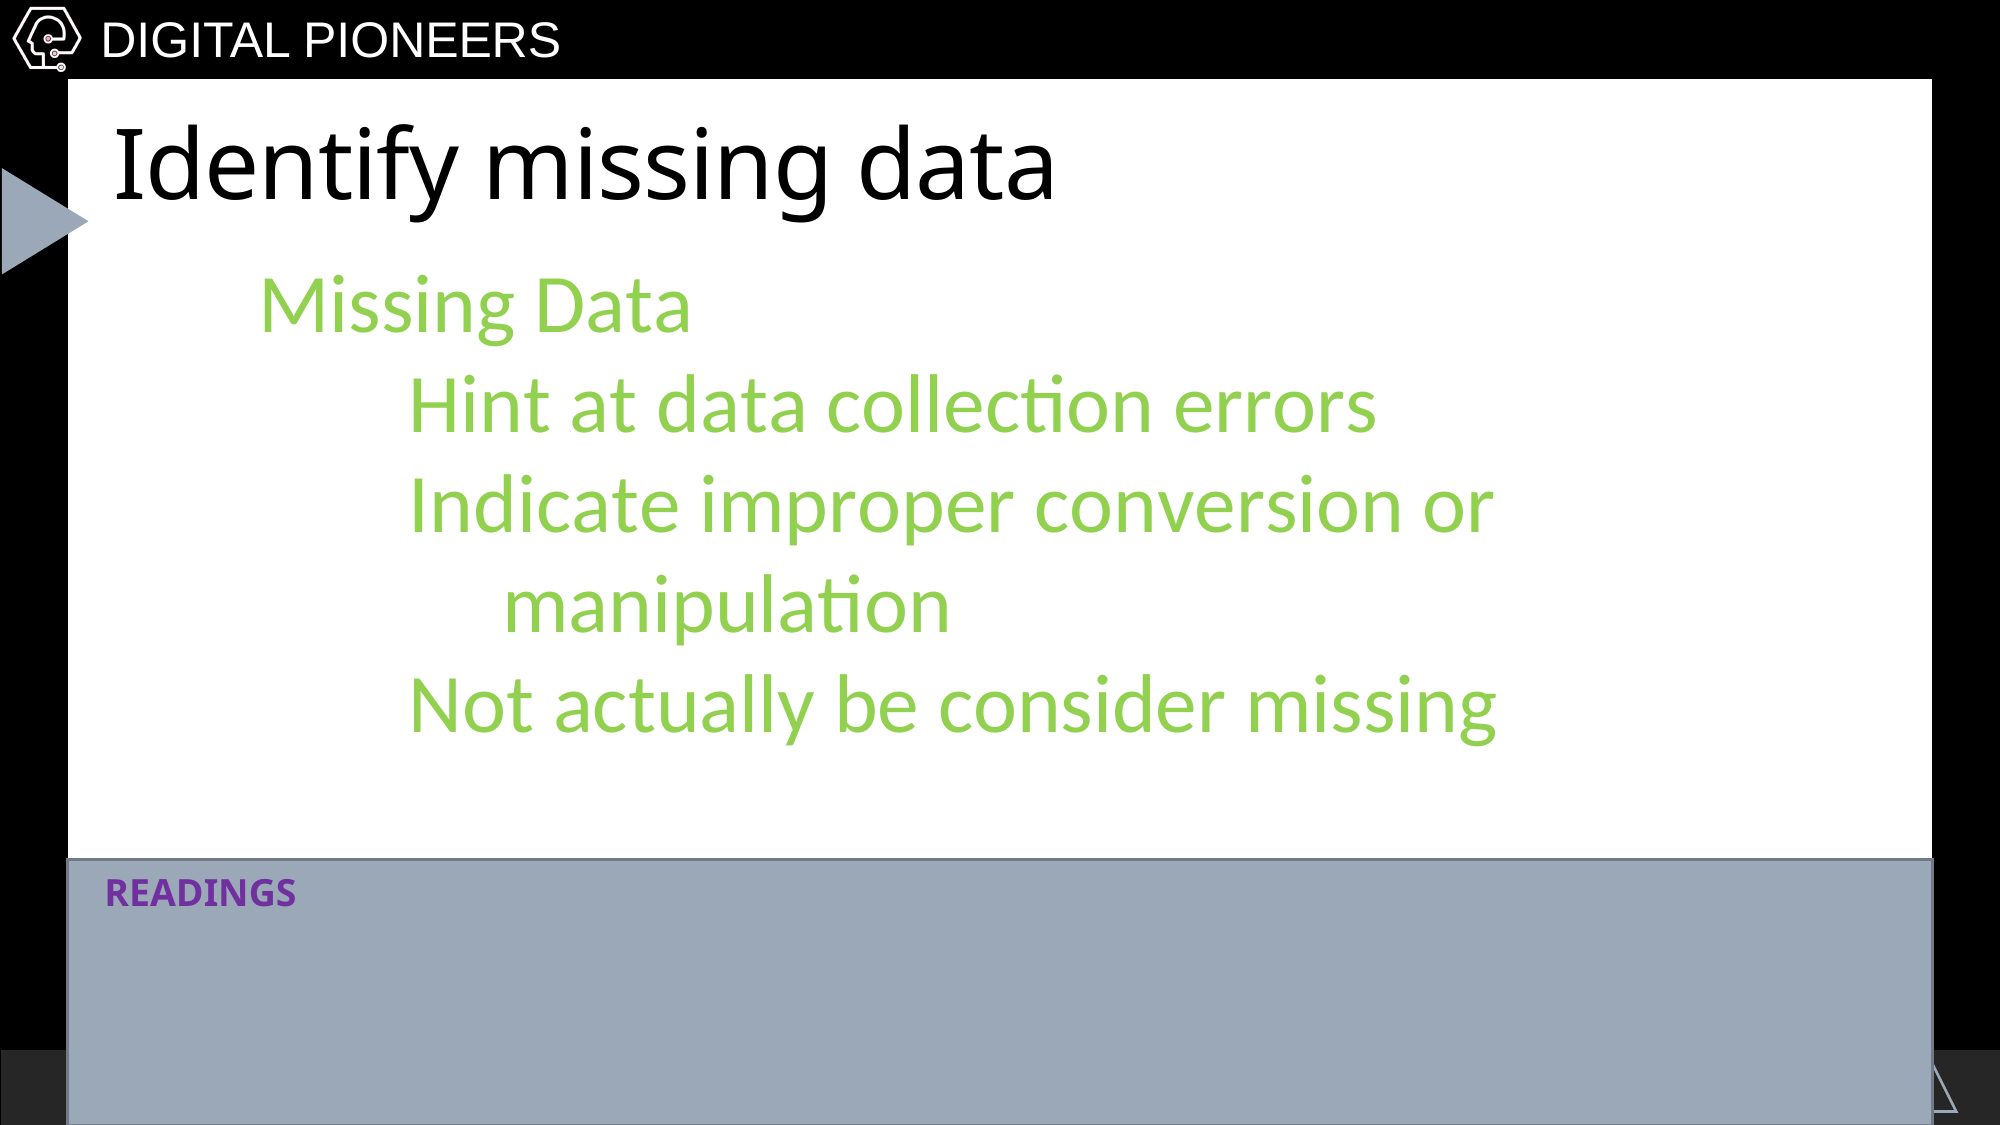

DIGITAL PIONEERS
# Identify missing data
Missing Data
Hint at data collection errors
Indicate improper conversion or manipulation
Not actually be consider missing
READINGS